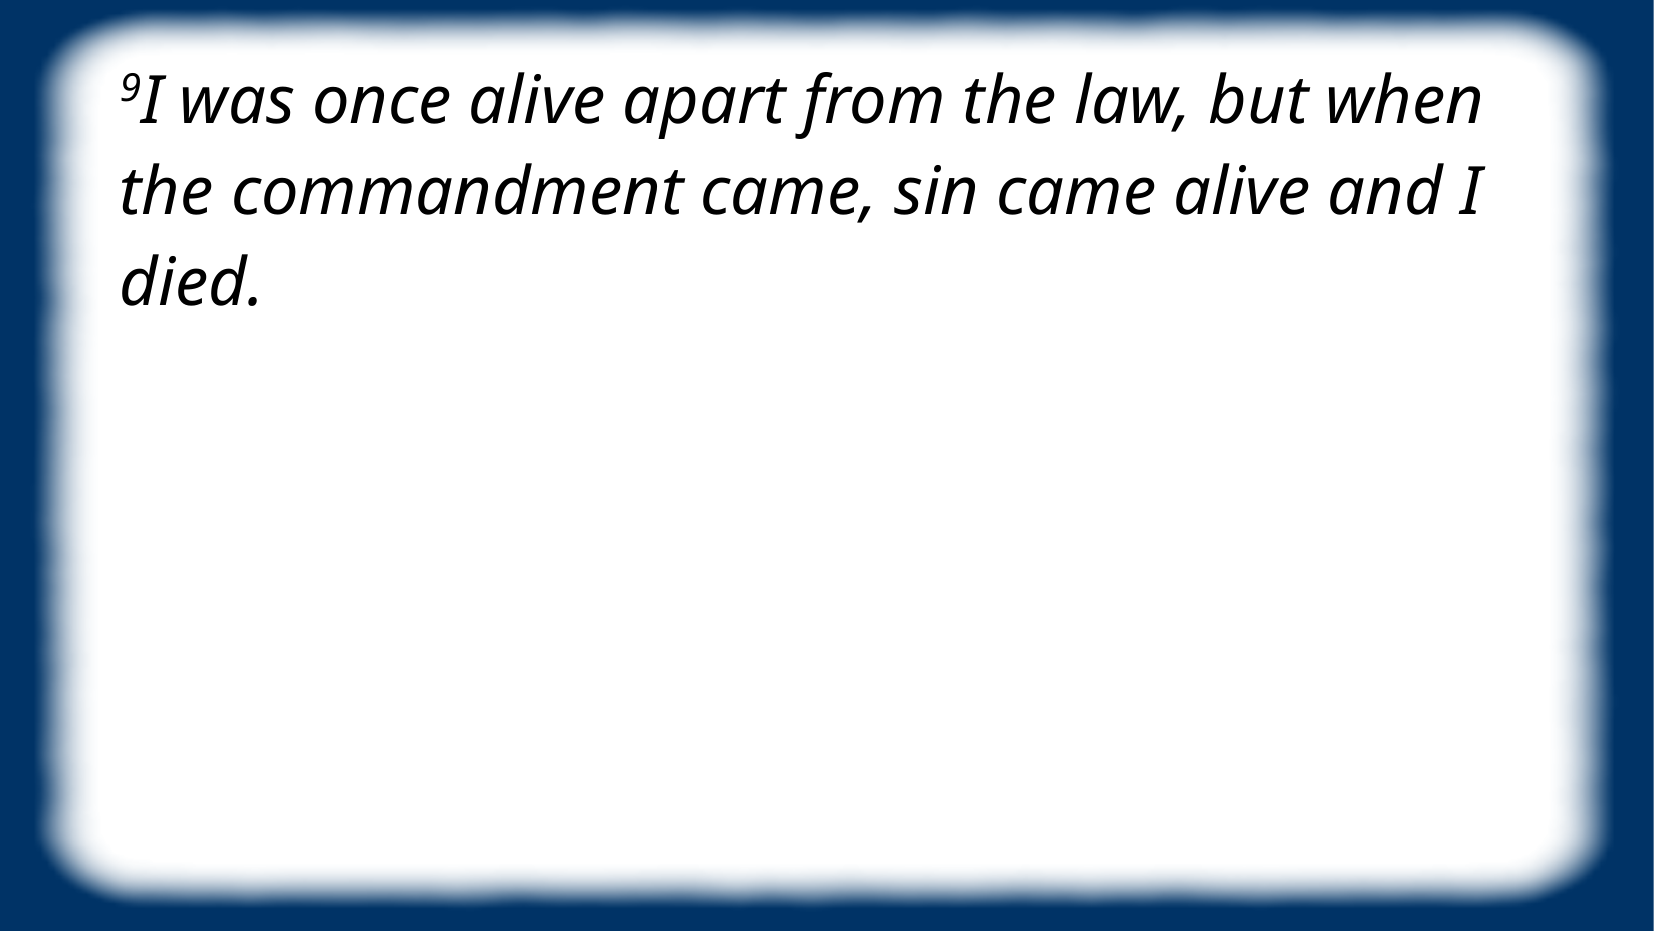

9I was once alive apart from the law, but when the commandment came, sin came alive and I died.